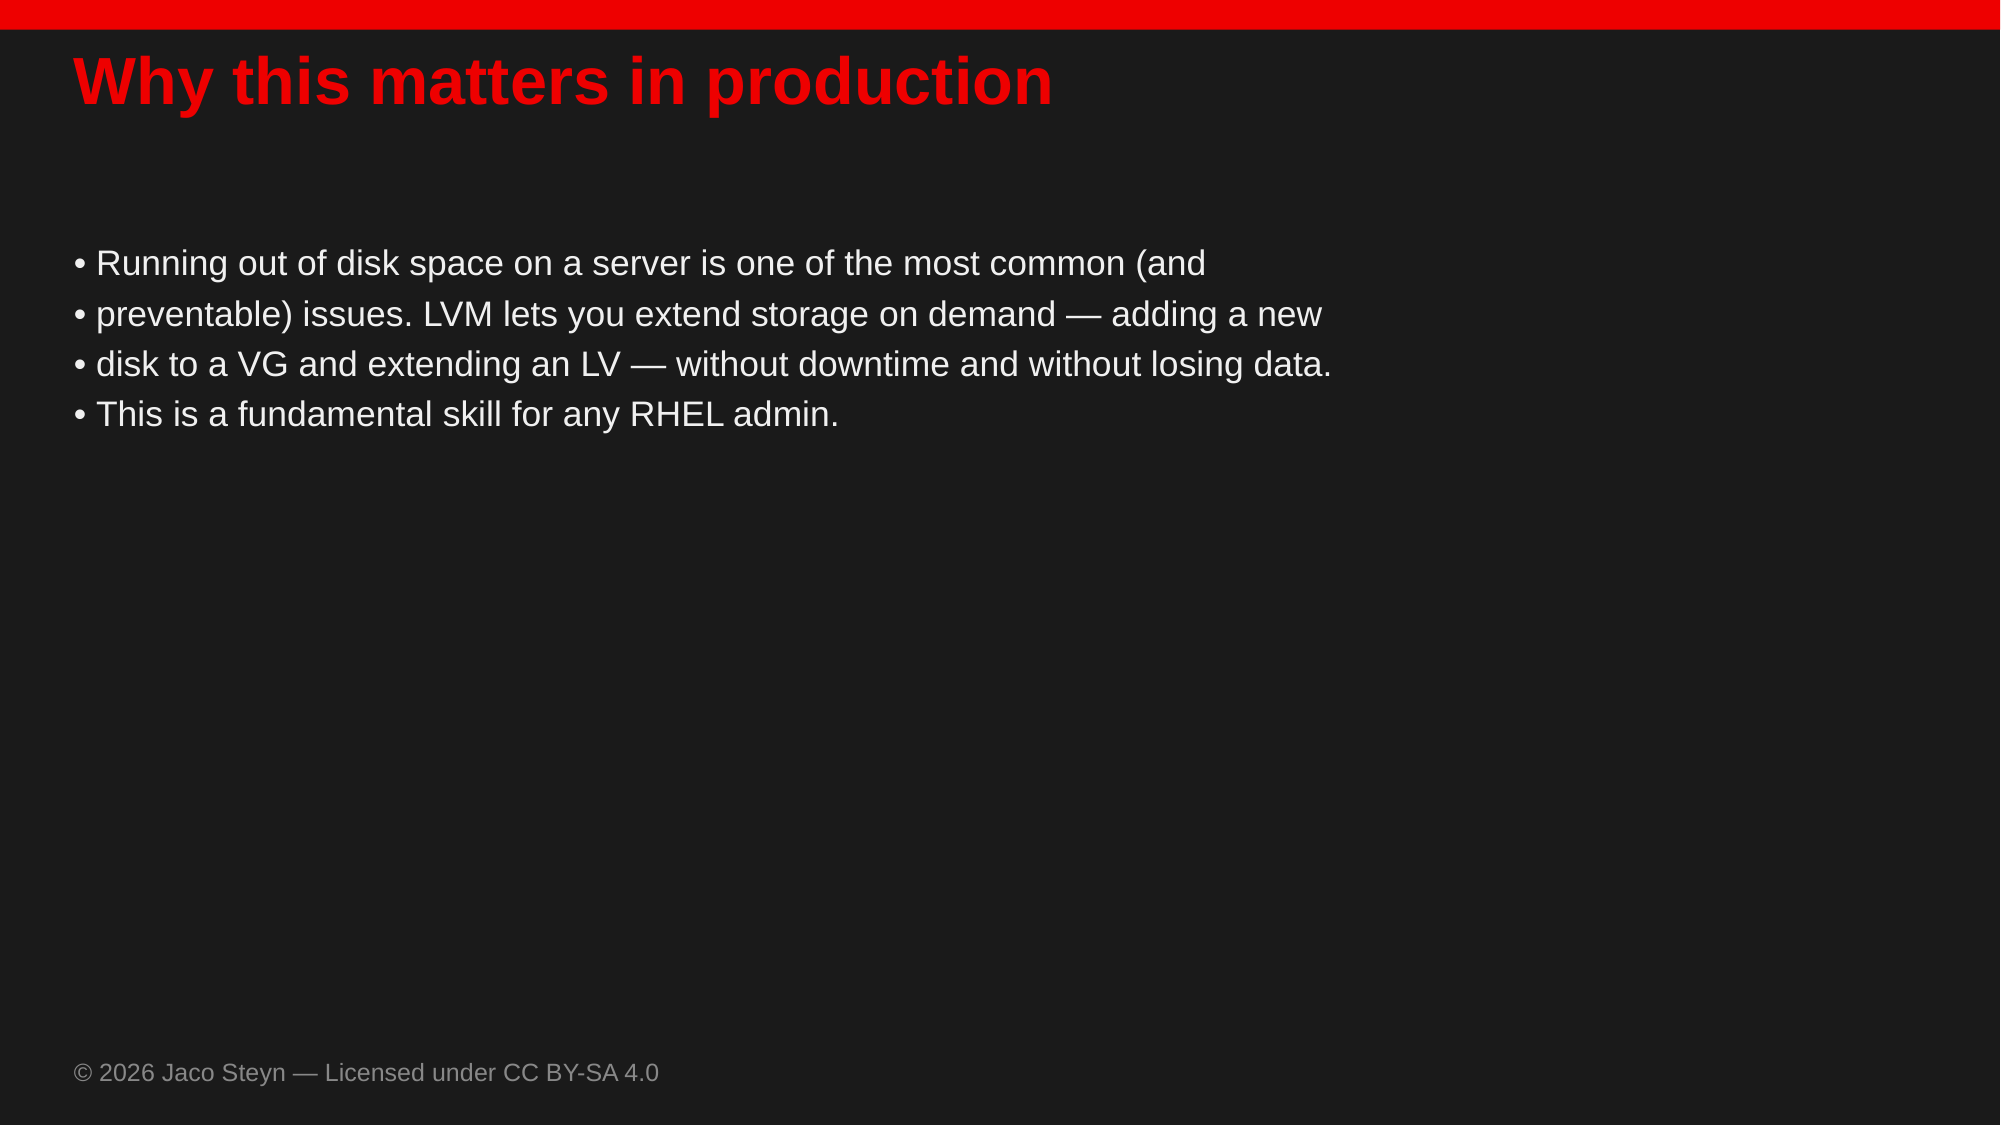

Why this matters in production
• Running out of disk space on a server is one of the most common (and
• preventable) issues. LVM lets you extend storage on demand — adding a new
• disk to a VG and extending an LV — without downtime and without losing data.
• This is a fundamental skill for any RHEL admin.
© 2026 Jaco Steyn — Licensed under CC BY-SA 4.0